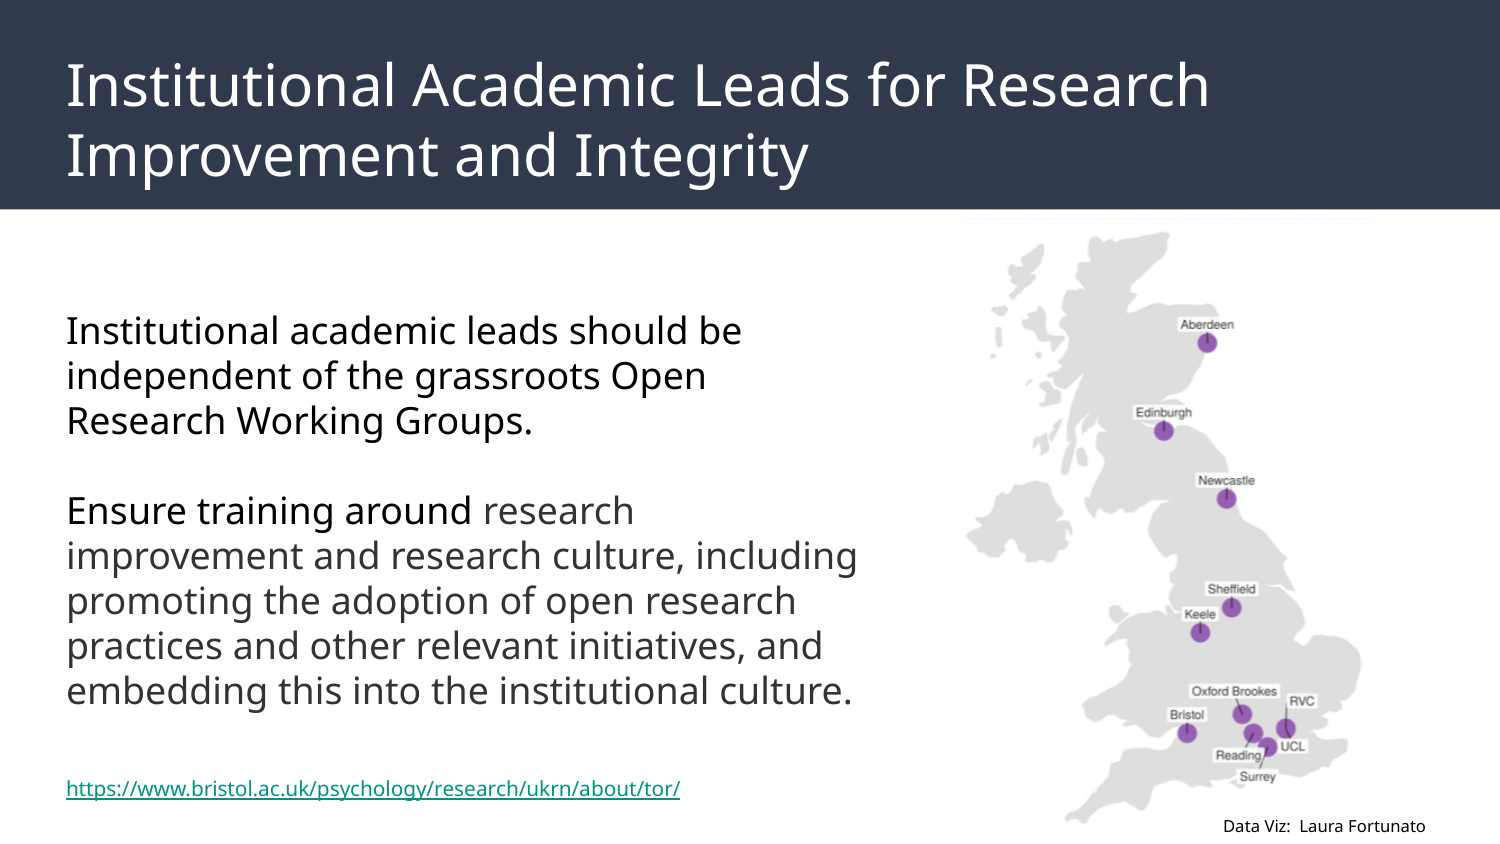

# Institutional Academic Leads for Research Improvement and Integrity
Institutional academic leads should be independent of the grassroots Open Research Working Groups.
Ensure training around research improvement and research culture, including promoting the adoption of open research practices and other relevant initiatives, and embedding this into the institutional culture.
https://www.bristol.ac.uk/psychology/research/ukrn/about/tor/
Data Viz: Laura Fortunato